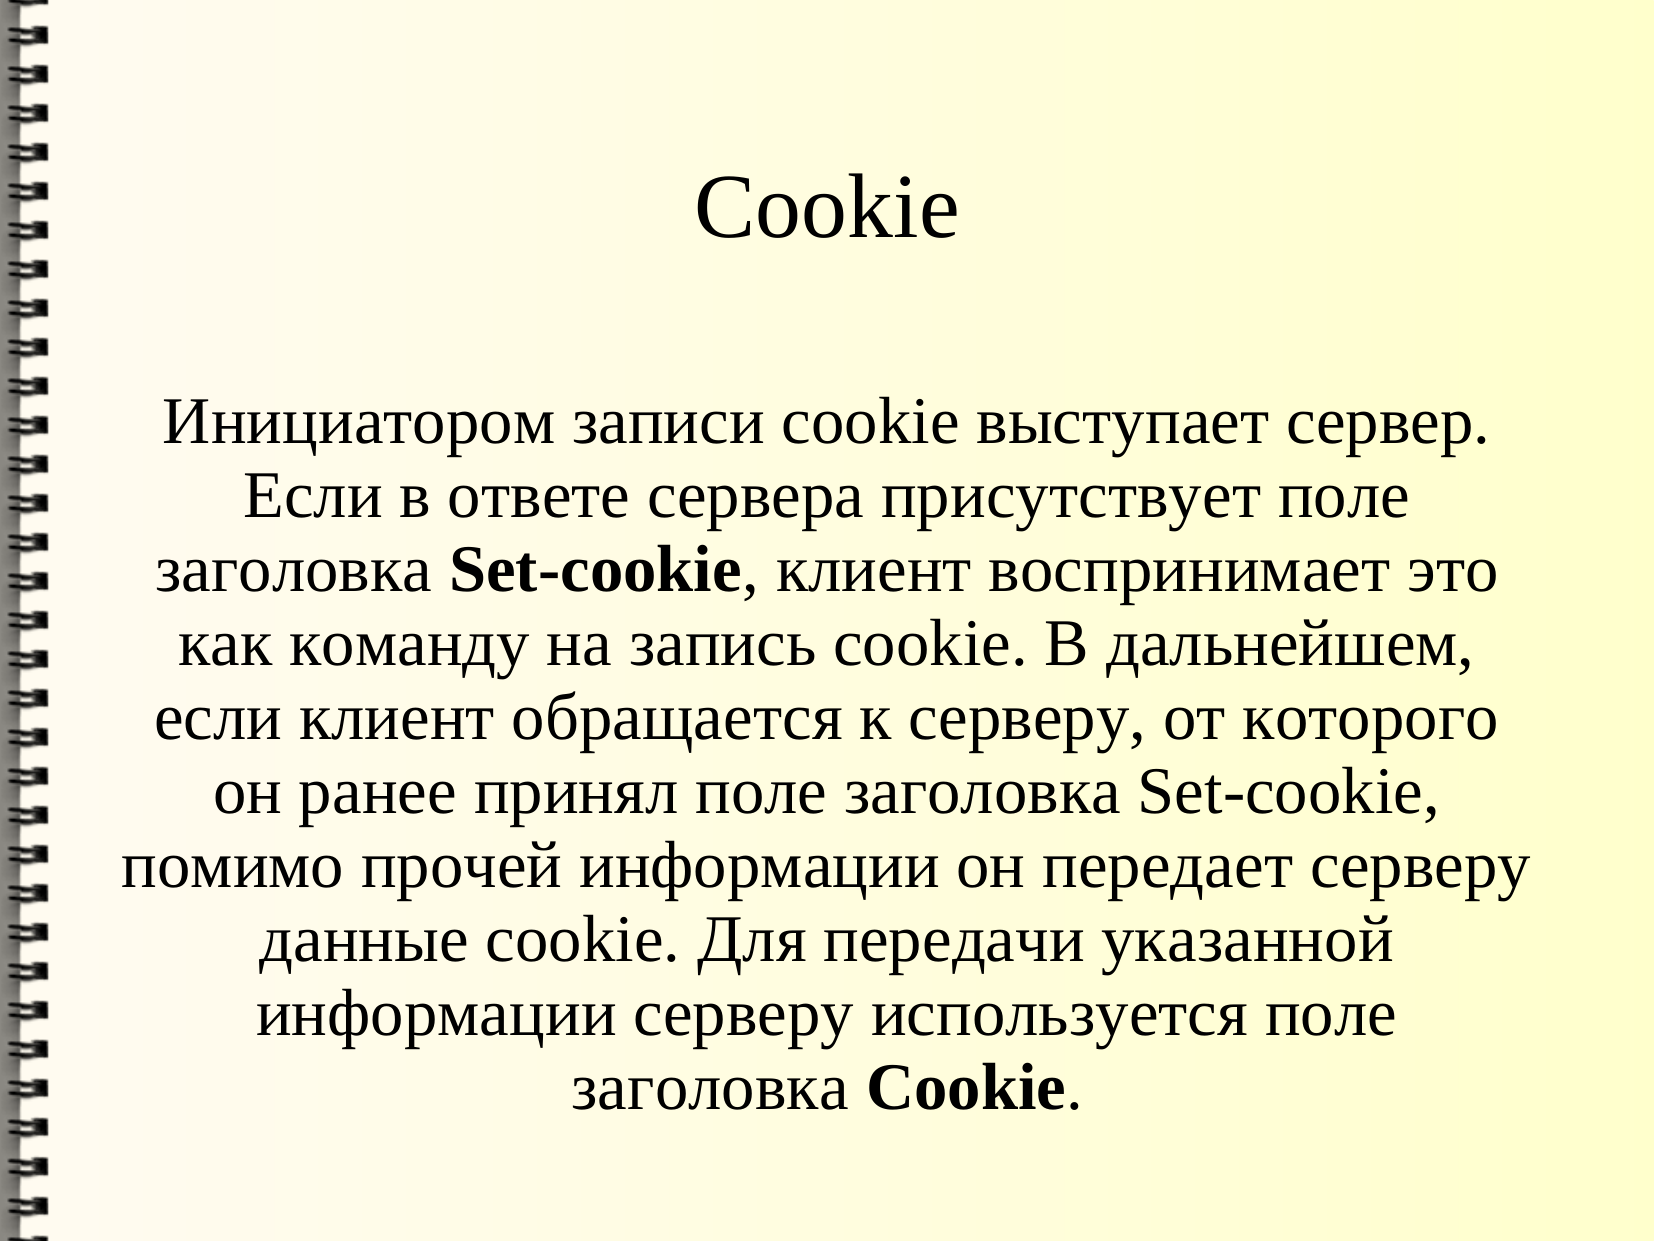

# Cookie
Инициатором записи cookie выступает сервер. Если в ответе сервера присутствует поле заголовка Set-cookie, клиент воспринимает это как команду на запись cookie. В дальнейшем, если клиент обращается к серверу, от которого он ранее принял поле заголовка Set-cookie, помимо прочей информации он передает серверу данные cookie. Для передачи указанной информации серверу используется поле заголовка Cookie.